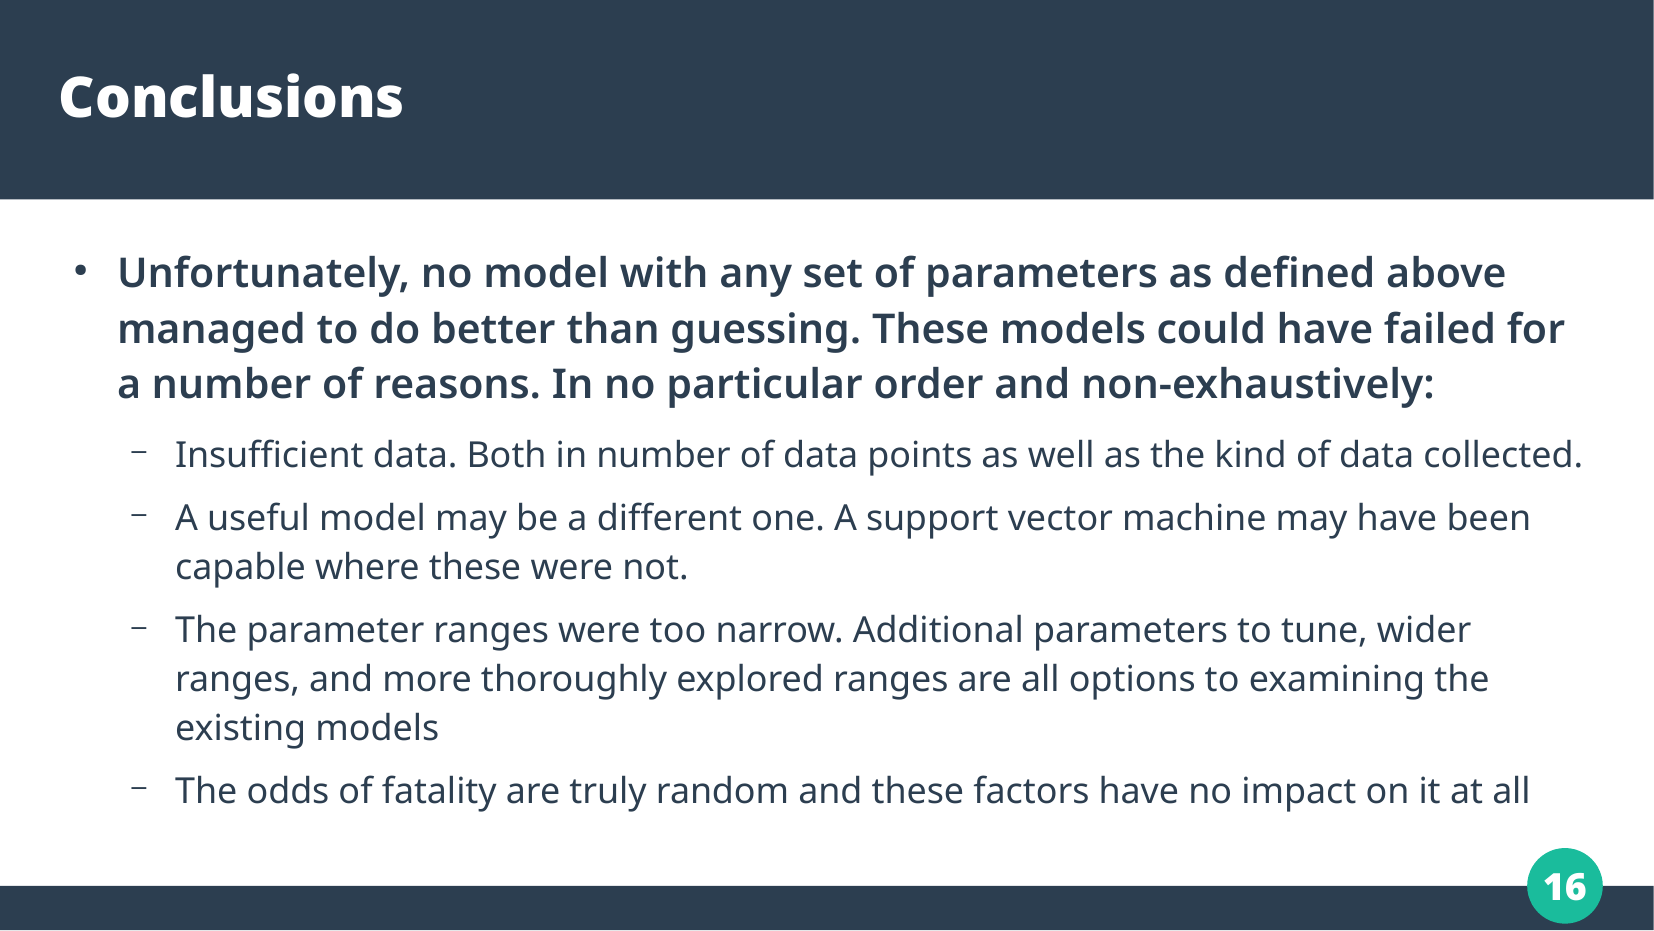

# Conclusions
Unfortunately, no model with any set of parameters as defined above managed to do better than guessing. These models could have failed for a number of reasons. In no particular order and non-exhaustively:
Insufficient data. Both in number of data points as well as the kind of data collected.
A useful model may be a different one. A support vector machine may have been capable where these were not.
The parameter ranges were too narrow. Additional parameters to tune, wider ranges, and more thoroughly explored ranges are all options to examining the existing models
The odds of fatality are truly random and these factors have no impact on it at all